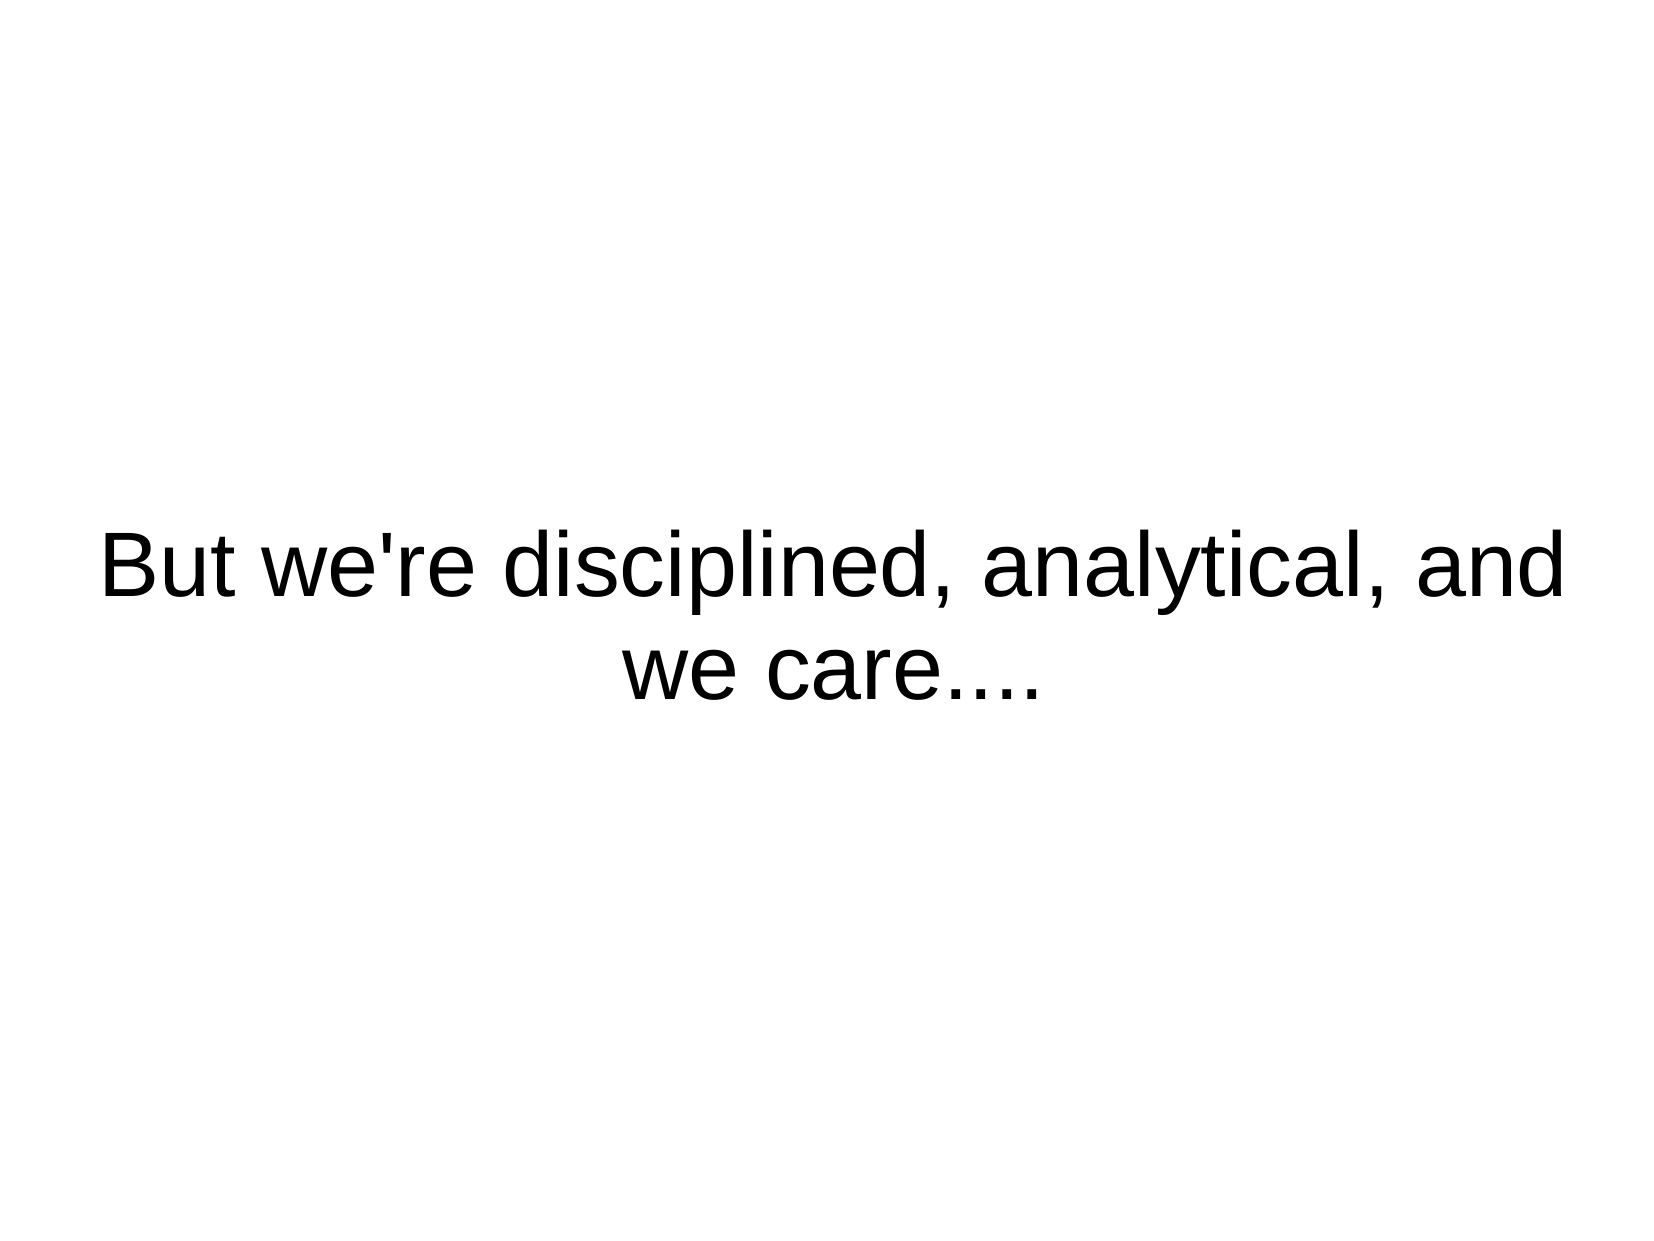

# But we're disciplined, analytical, and we care....